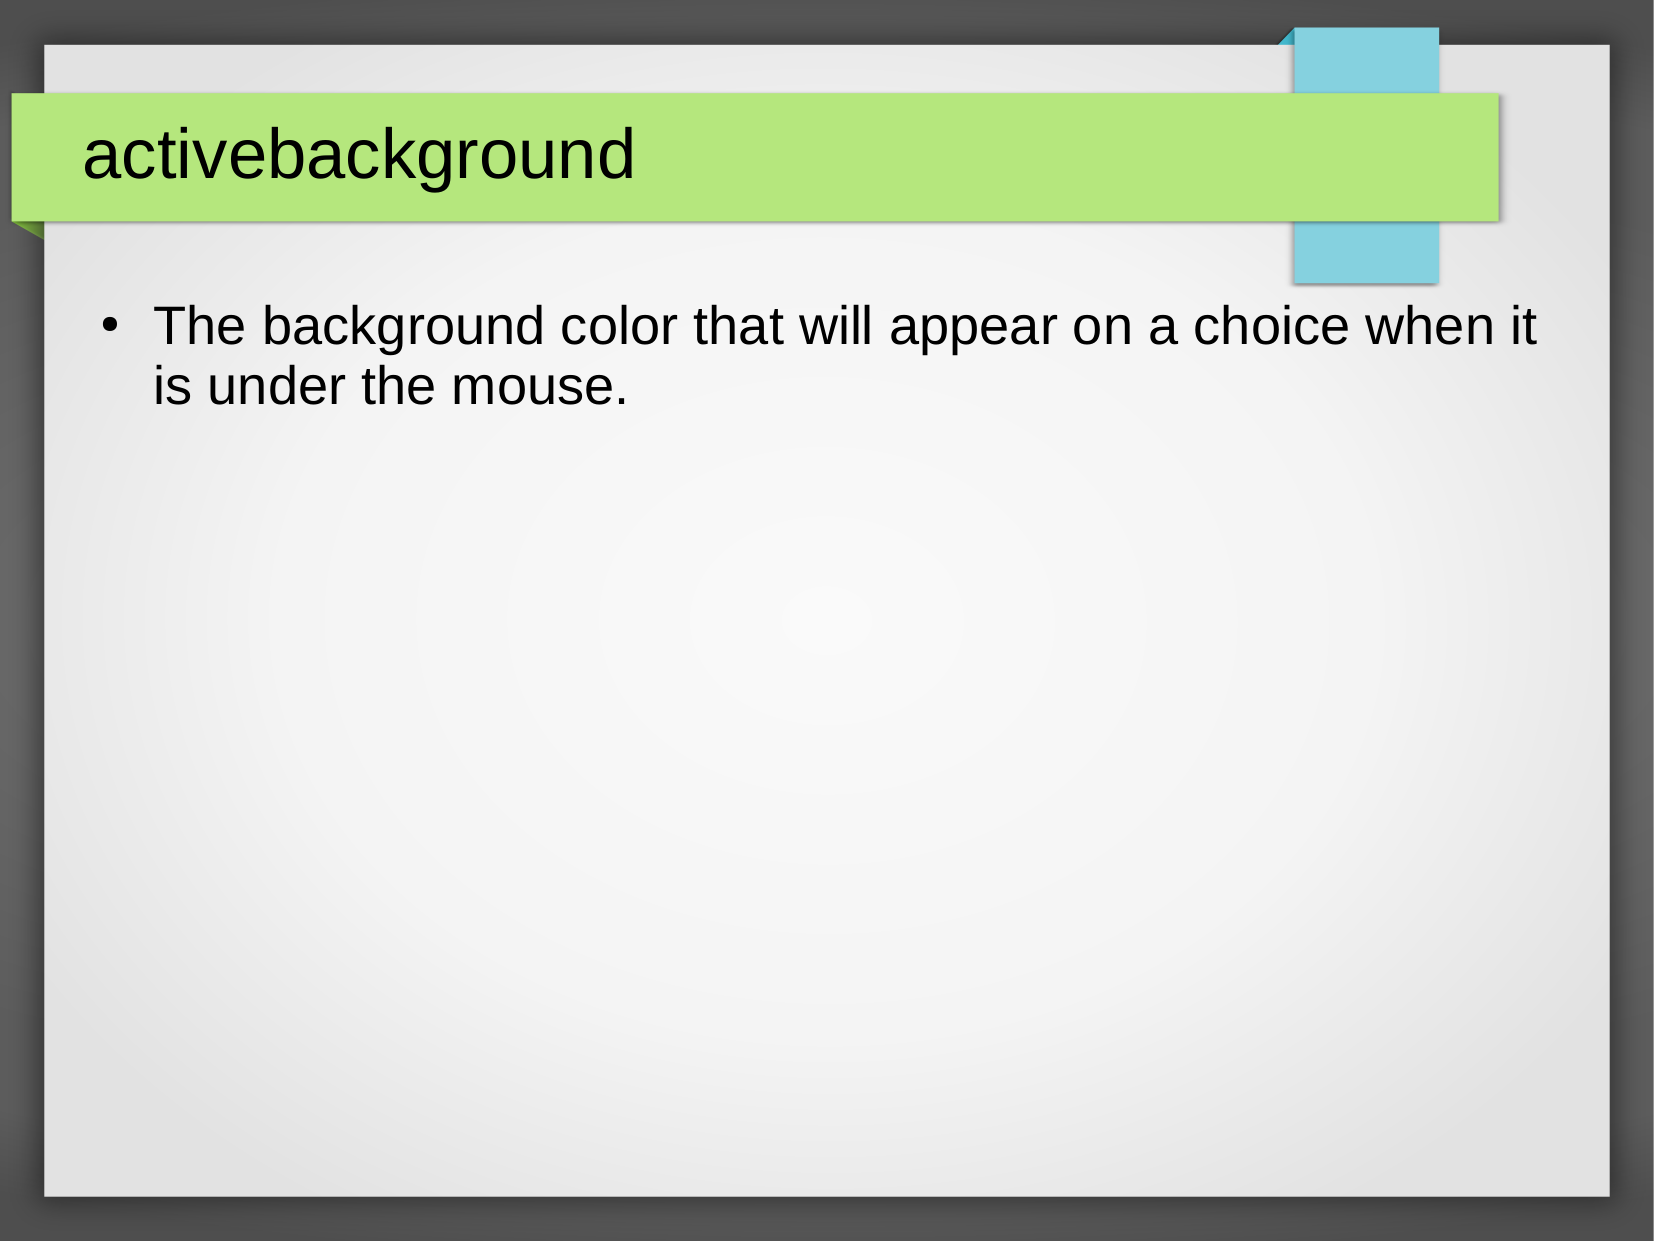

# activebackground
The background color that will appear on a choice when it is under the mouse.